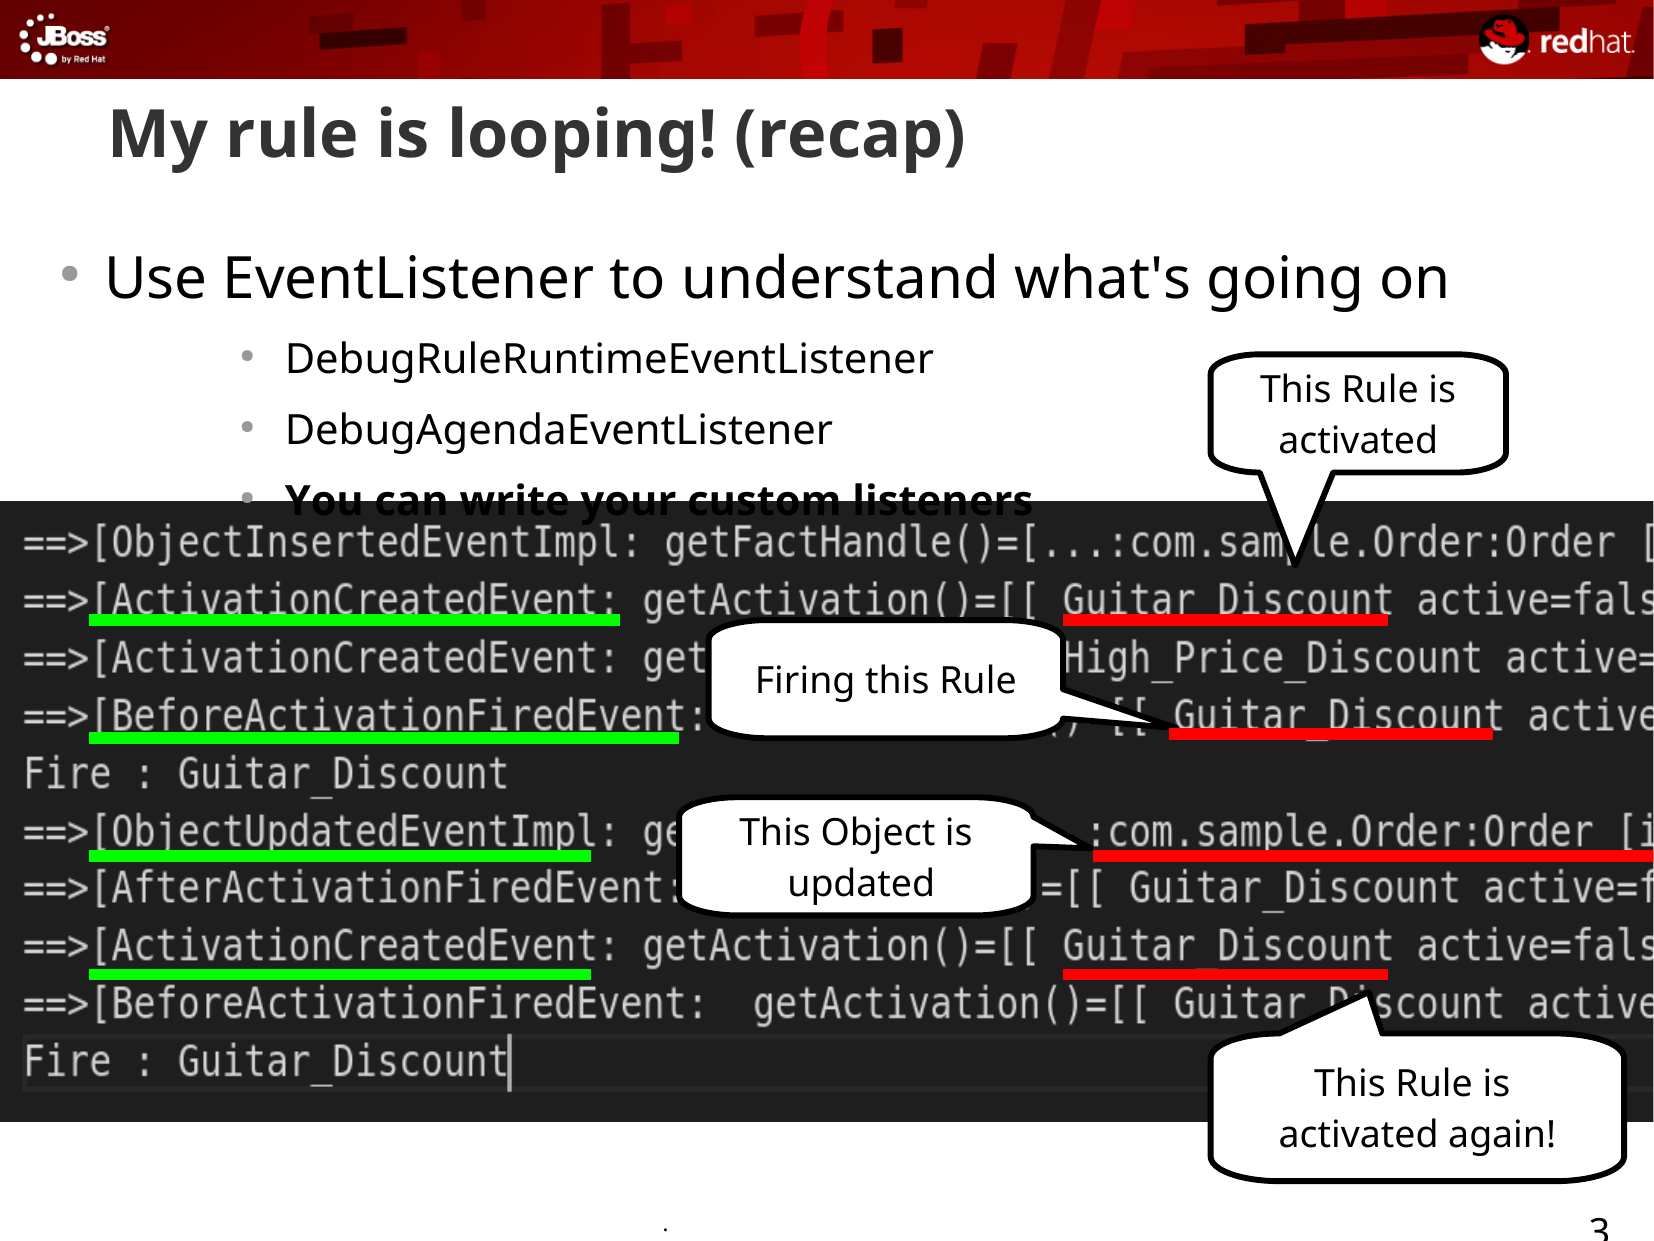

# My rule is looping! (recap)
Use EventListener to understand what's going on
DebugRuleRuntimeEventListener
DebugAgendaEventListener
You can write your custom listeners
This Rule is
activated
Firing this Rule
This Object is
 updated
This Rule is
activated again!